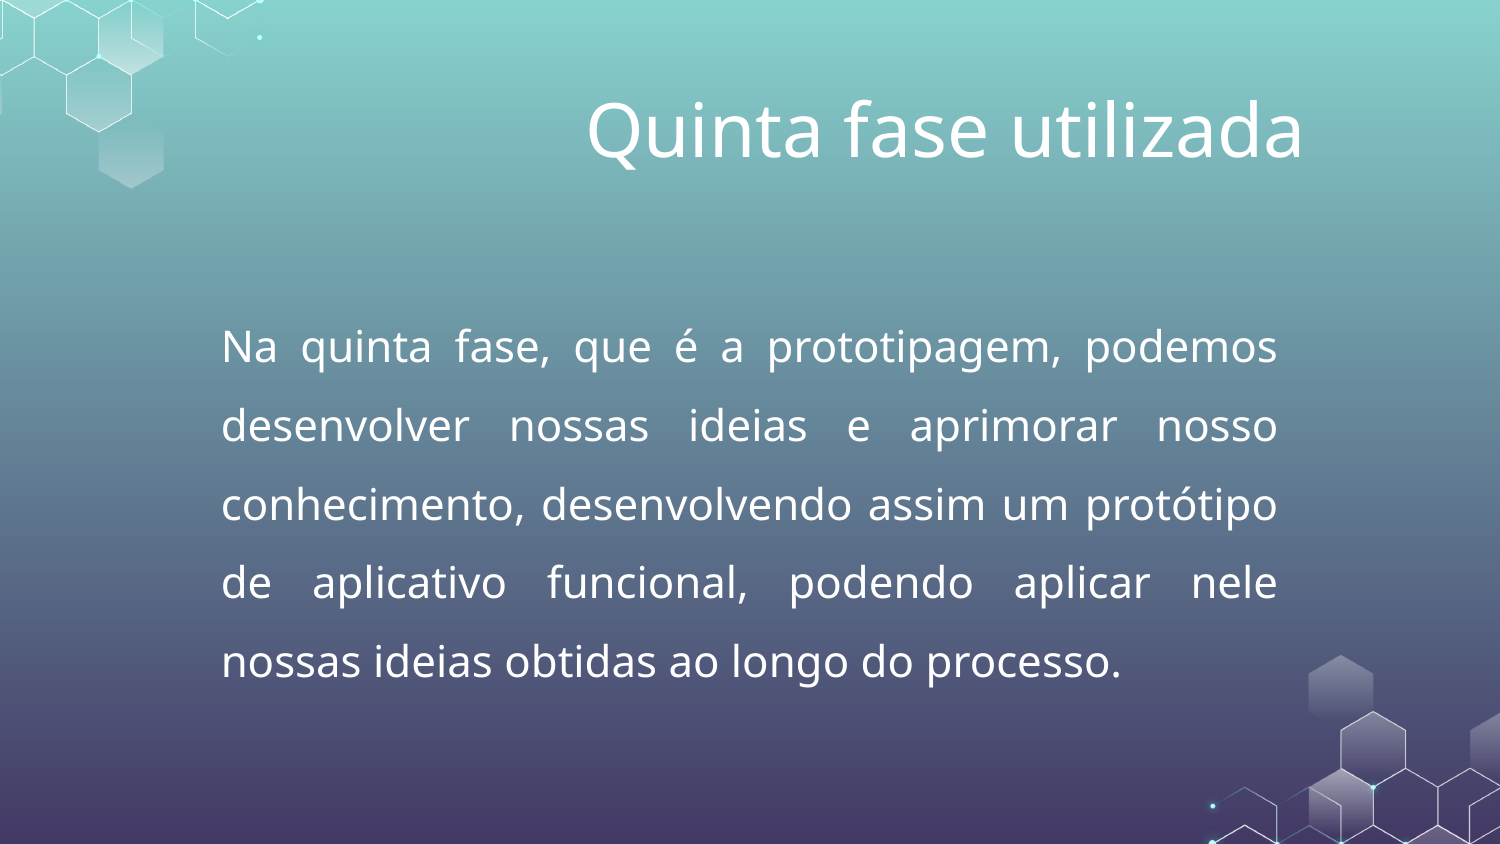

# Quinta fase utilizada
Na quinta fase, que é a prototipagem, podemos desenvolver nossas ideias e aprimorar nosso conhecimento, desenvolvendo assim um protótipo de aplicativo funcional, podendo aplicar nele nossas ideias obtidas ao longo do processo.